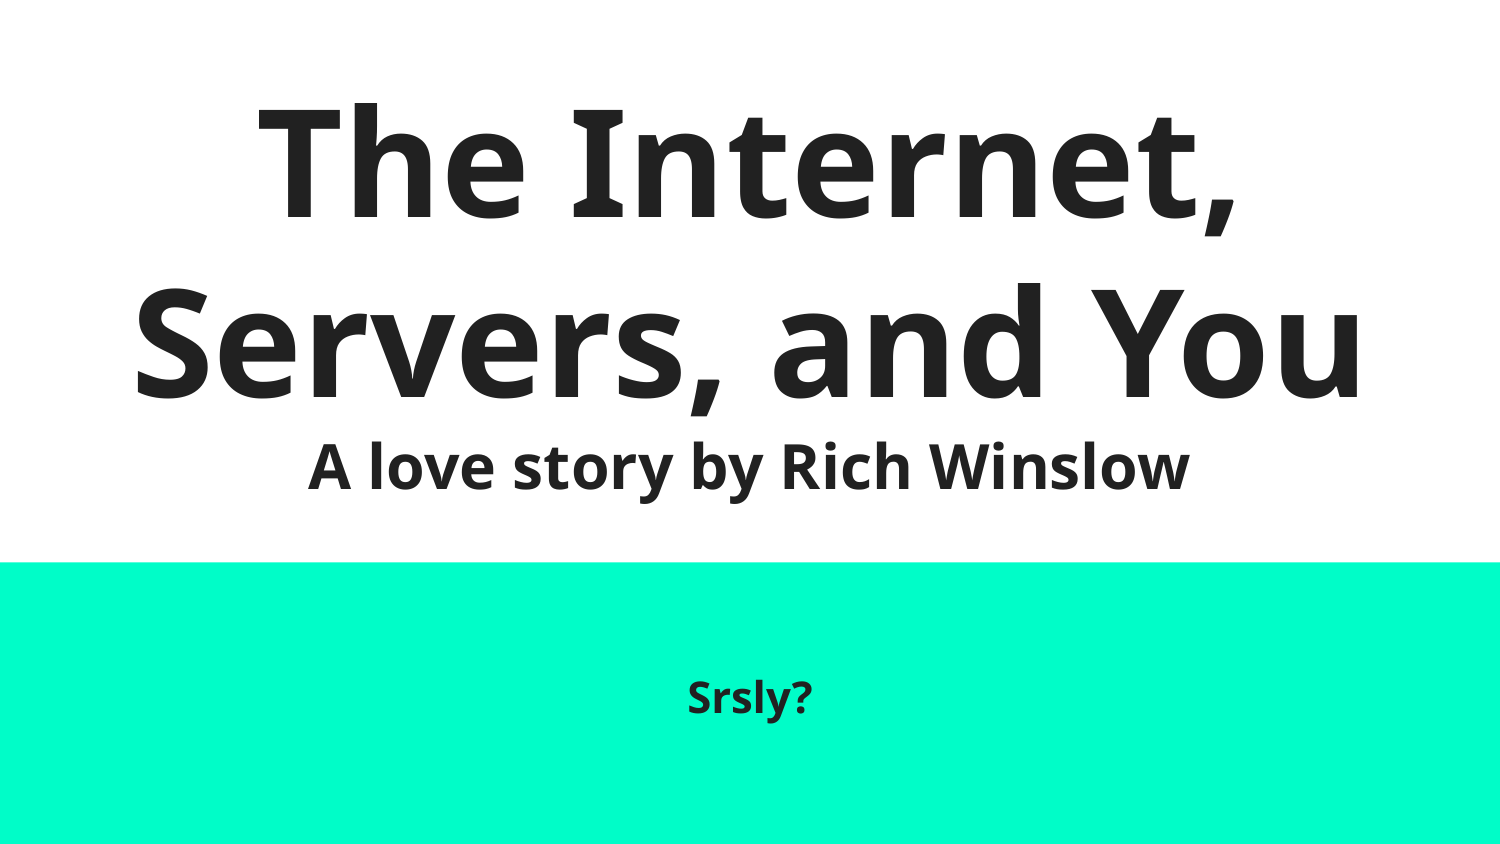

# The Internet, Servers, and You A love story by Rich Winslow
Srsly?